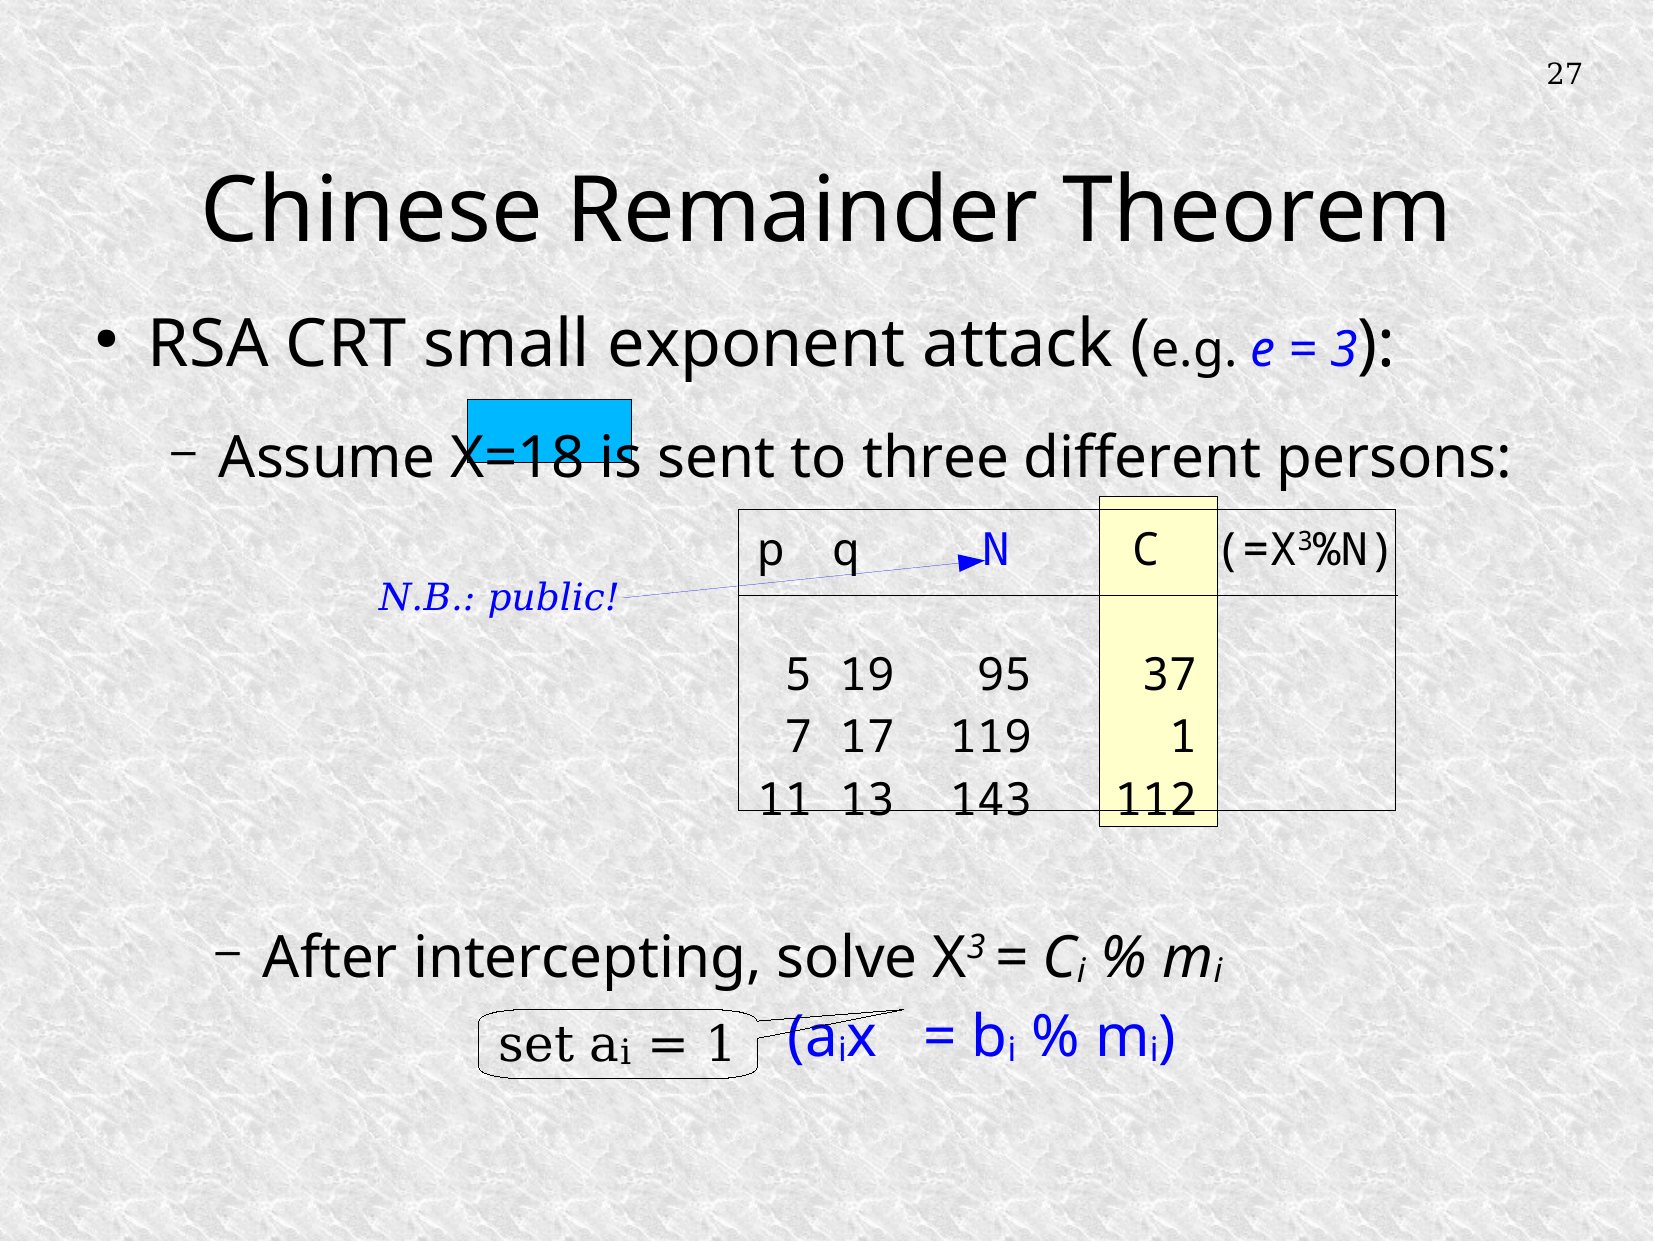

27
# Chinese Remainder Theorem
RSA CRT small exponent attack (e.g. e = 3):
Assume X=18 is sent to three different persons:
After intercepting, solve X3 = Ci % mi
 (aix = bi % mi)
p	q		N		C (=X3%N)
 5 19 95 37
 7 17 119 1
11 13 143 112
N.B.: public!
set ai = 1